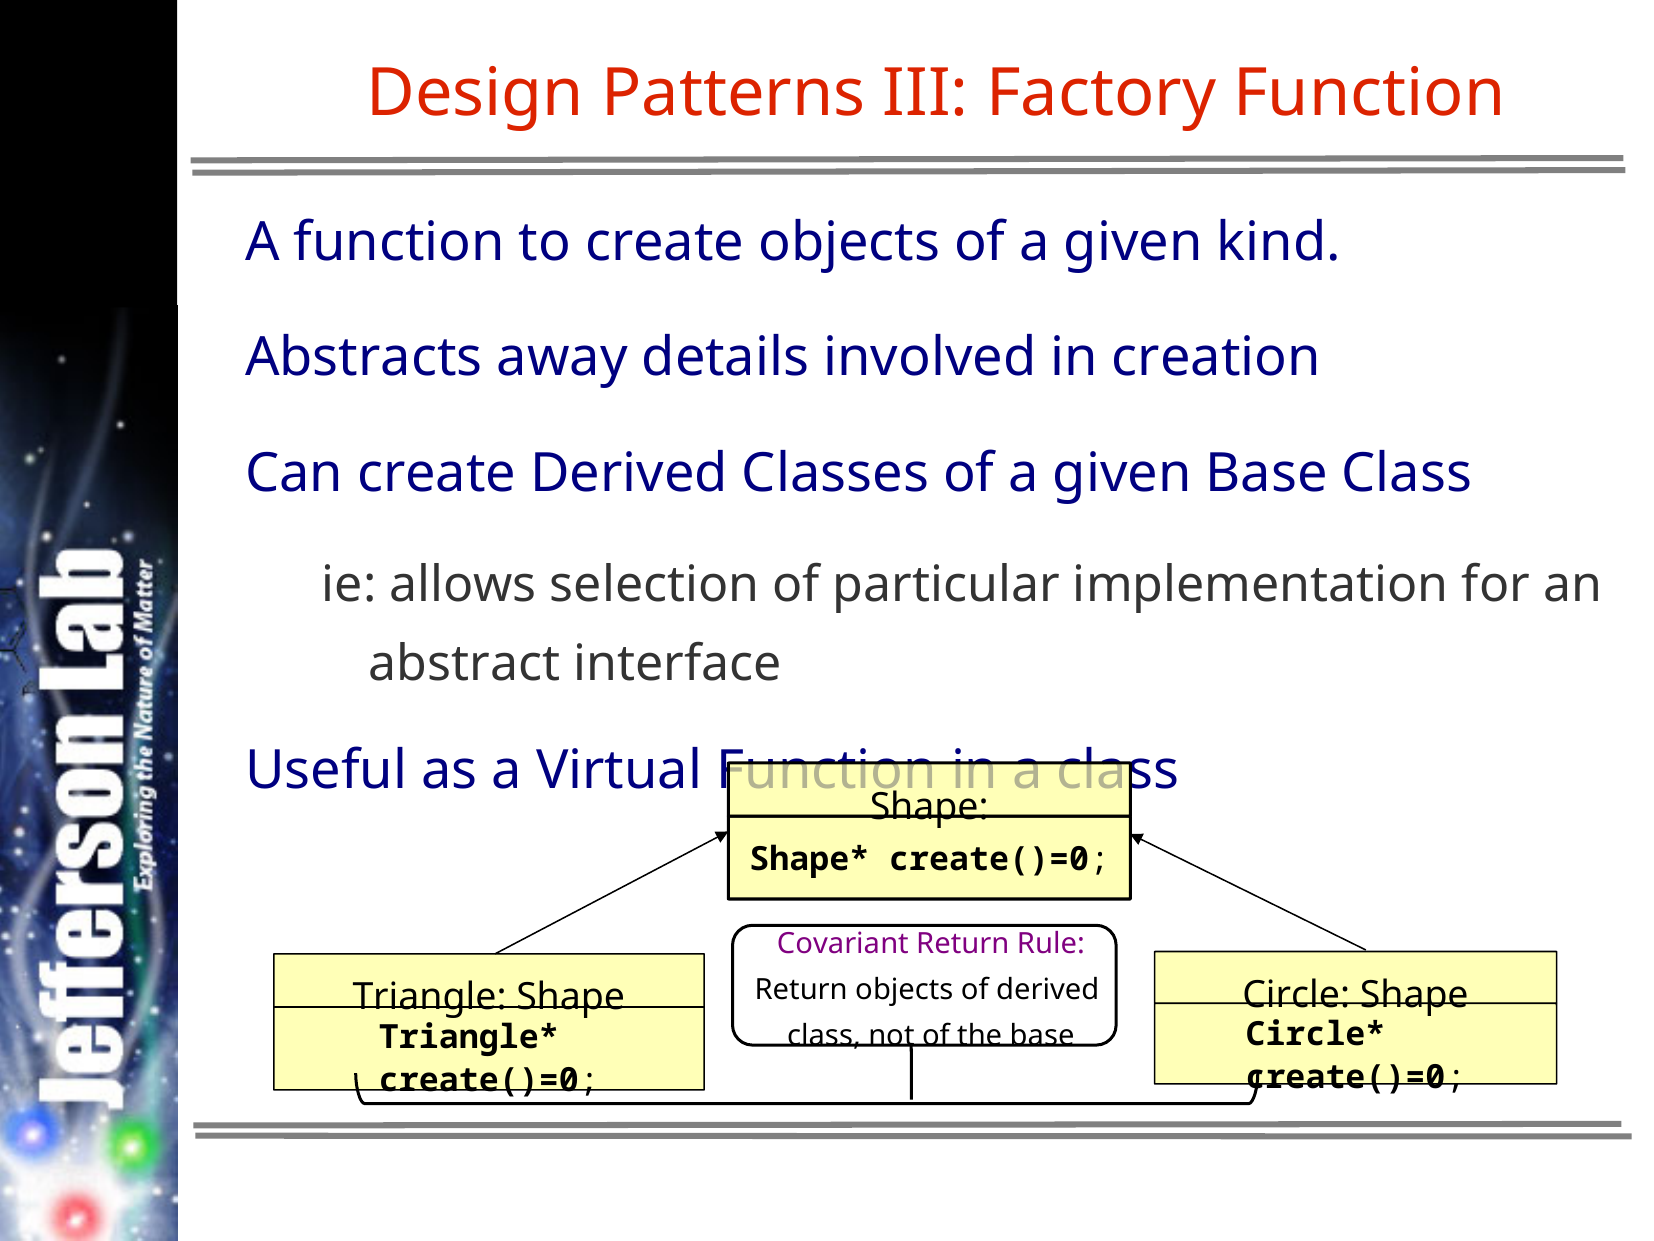

# Design Patterns III: Factory Function
A function to create objects of a given kind.
Abstracts away details involved in creation
Can create Derived Classes of a given Base Class
ie: allows selection of particular implementation for an abstract interface
Useful as a Virtual Function in a class
Shape:
Shape* create()=0;
Covariant Return Rule:
Return objects of derived
class, not of the base
Circle: Shape
Circle* create()=0;
Triangle: Shape
Triangle* create()=0;